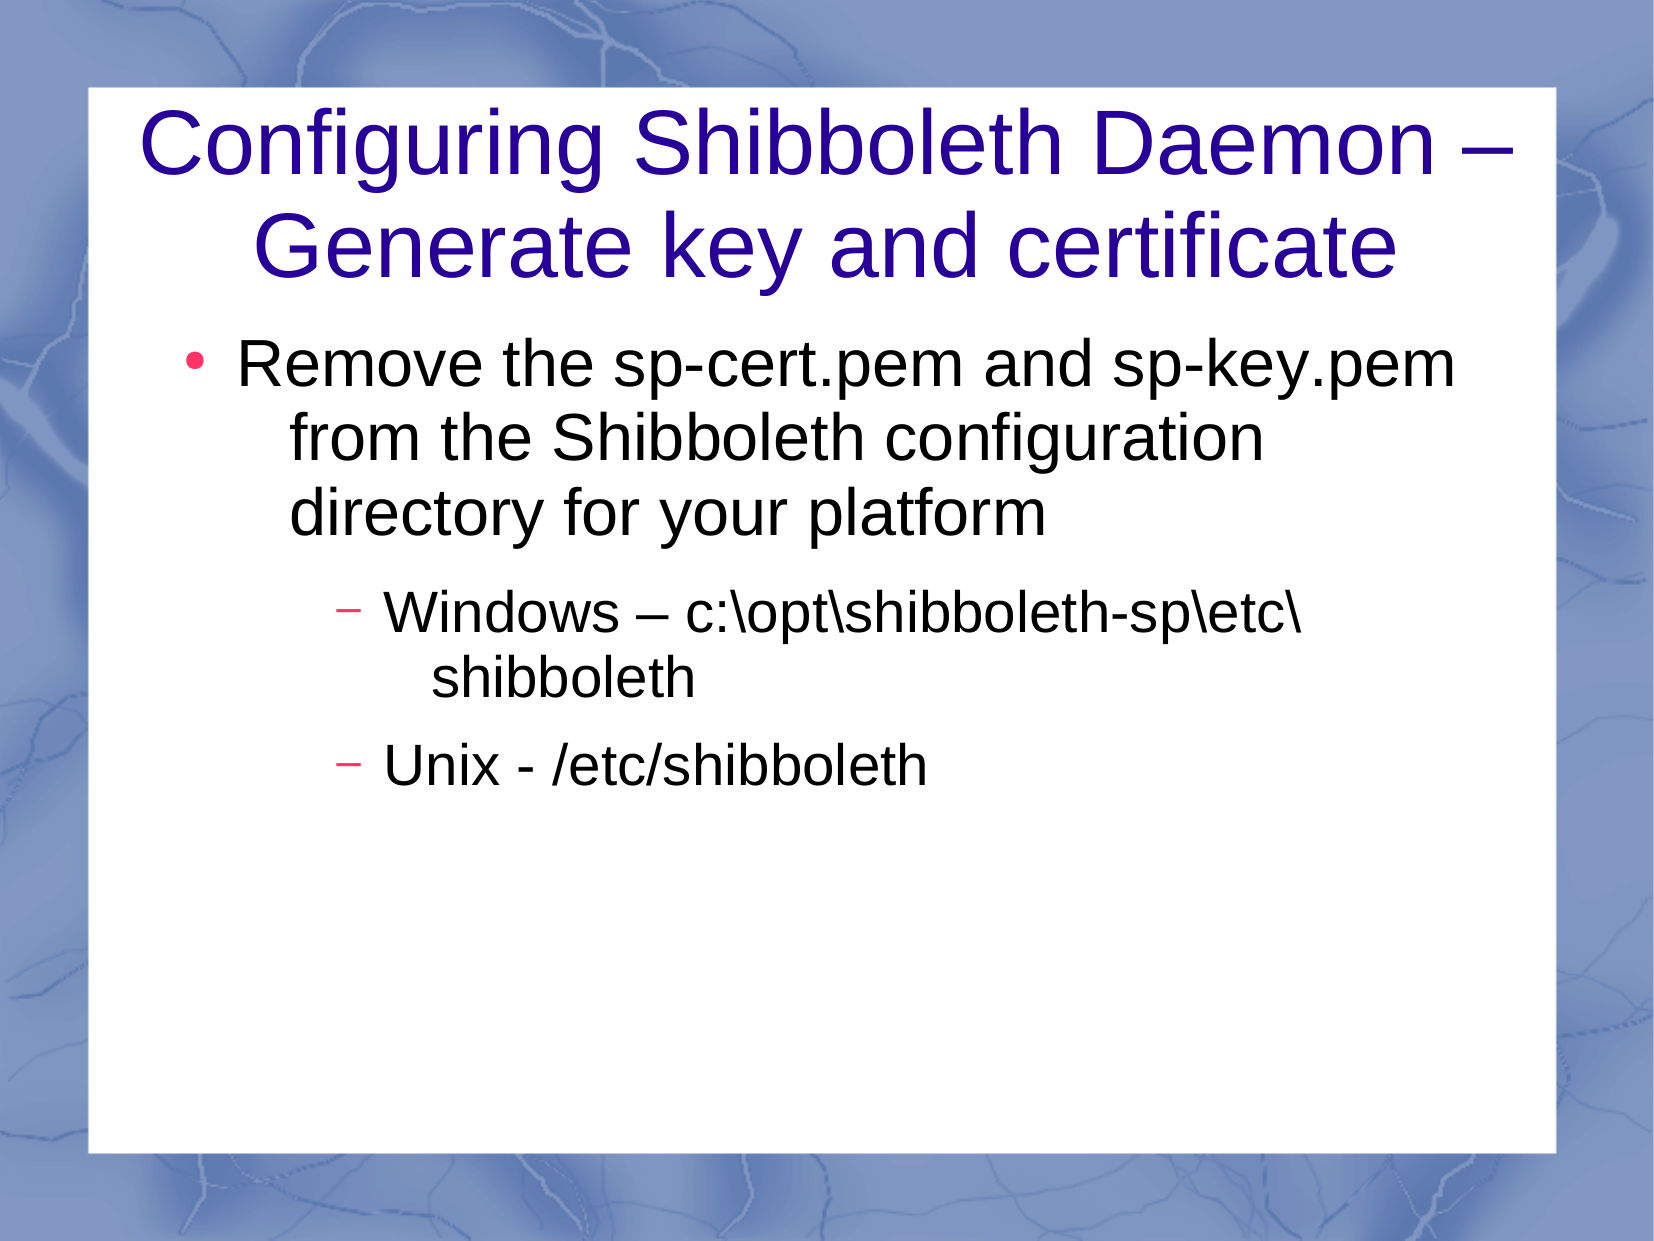

# Configuring Shibboleth Daemon – Generate key and certificate
Remove the sp-cert.pem and sp-key.pem from the Shibboleth configuration directory for your platform
Windows – c:\opt\shibboleth-sp\etc\shibboleth
Unix - /etc/shibboleth